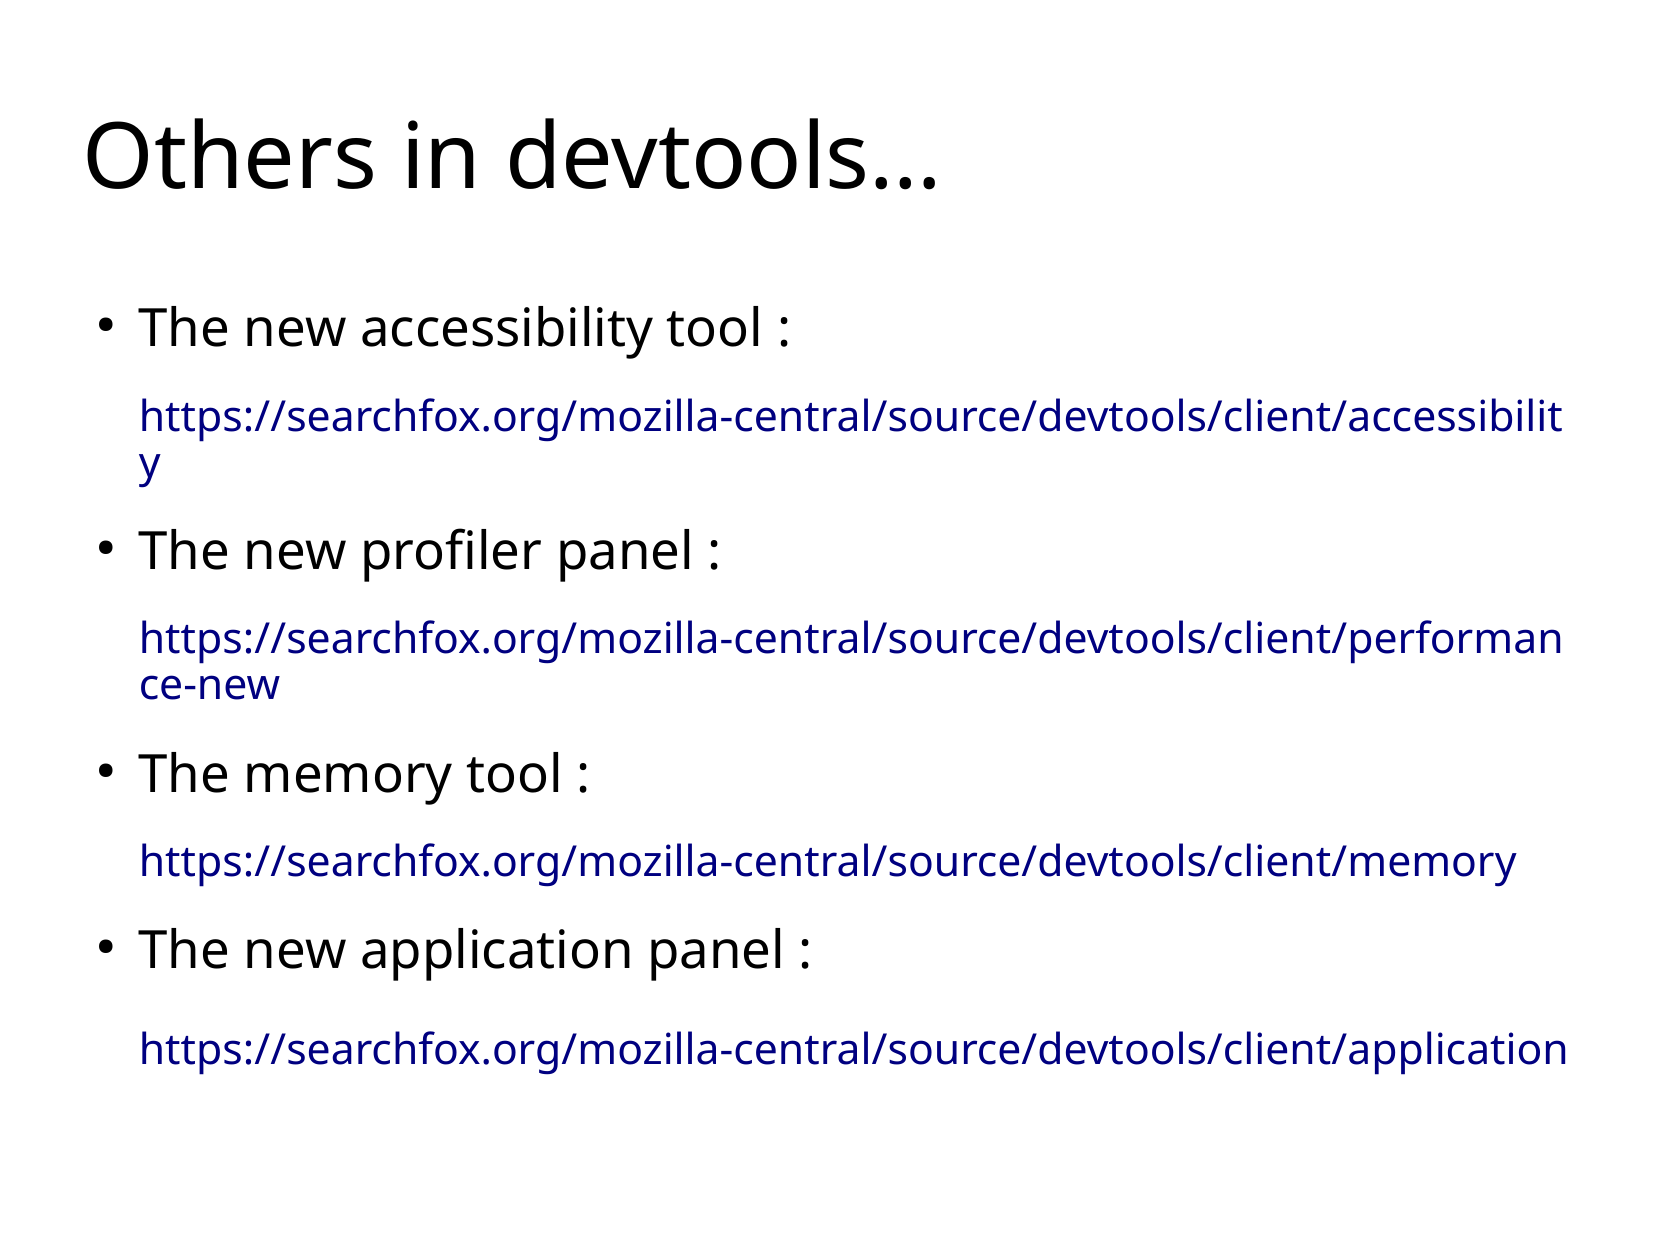

# Others in devtools…
The new accessibility tool :
https://searchfox.org/mozilla-central/source/devtools/client/accessibility
The new profiler panel :
https://searchfox.org/mozilla-central/source/devtools/client/performance-new
The memory tool :
https://searchfox.org/mozilla-central/source/devtools/client/memory
The new application panel :
https://searchfox.org/mozilla-central/source/devtools/client/application